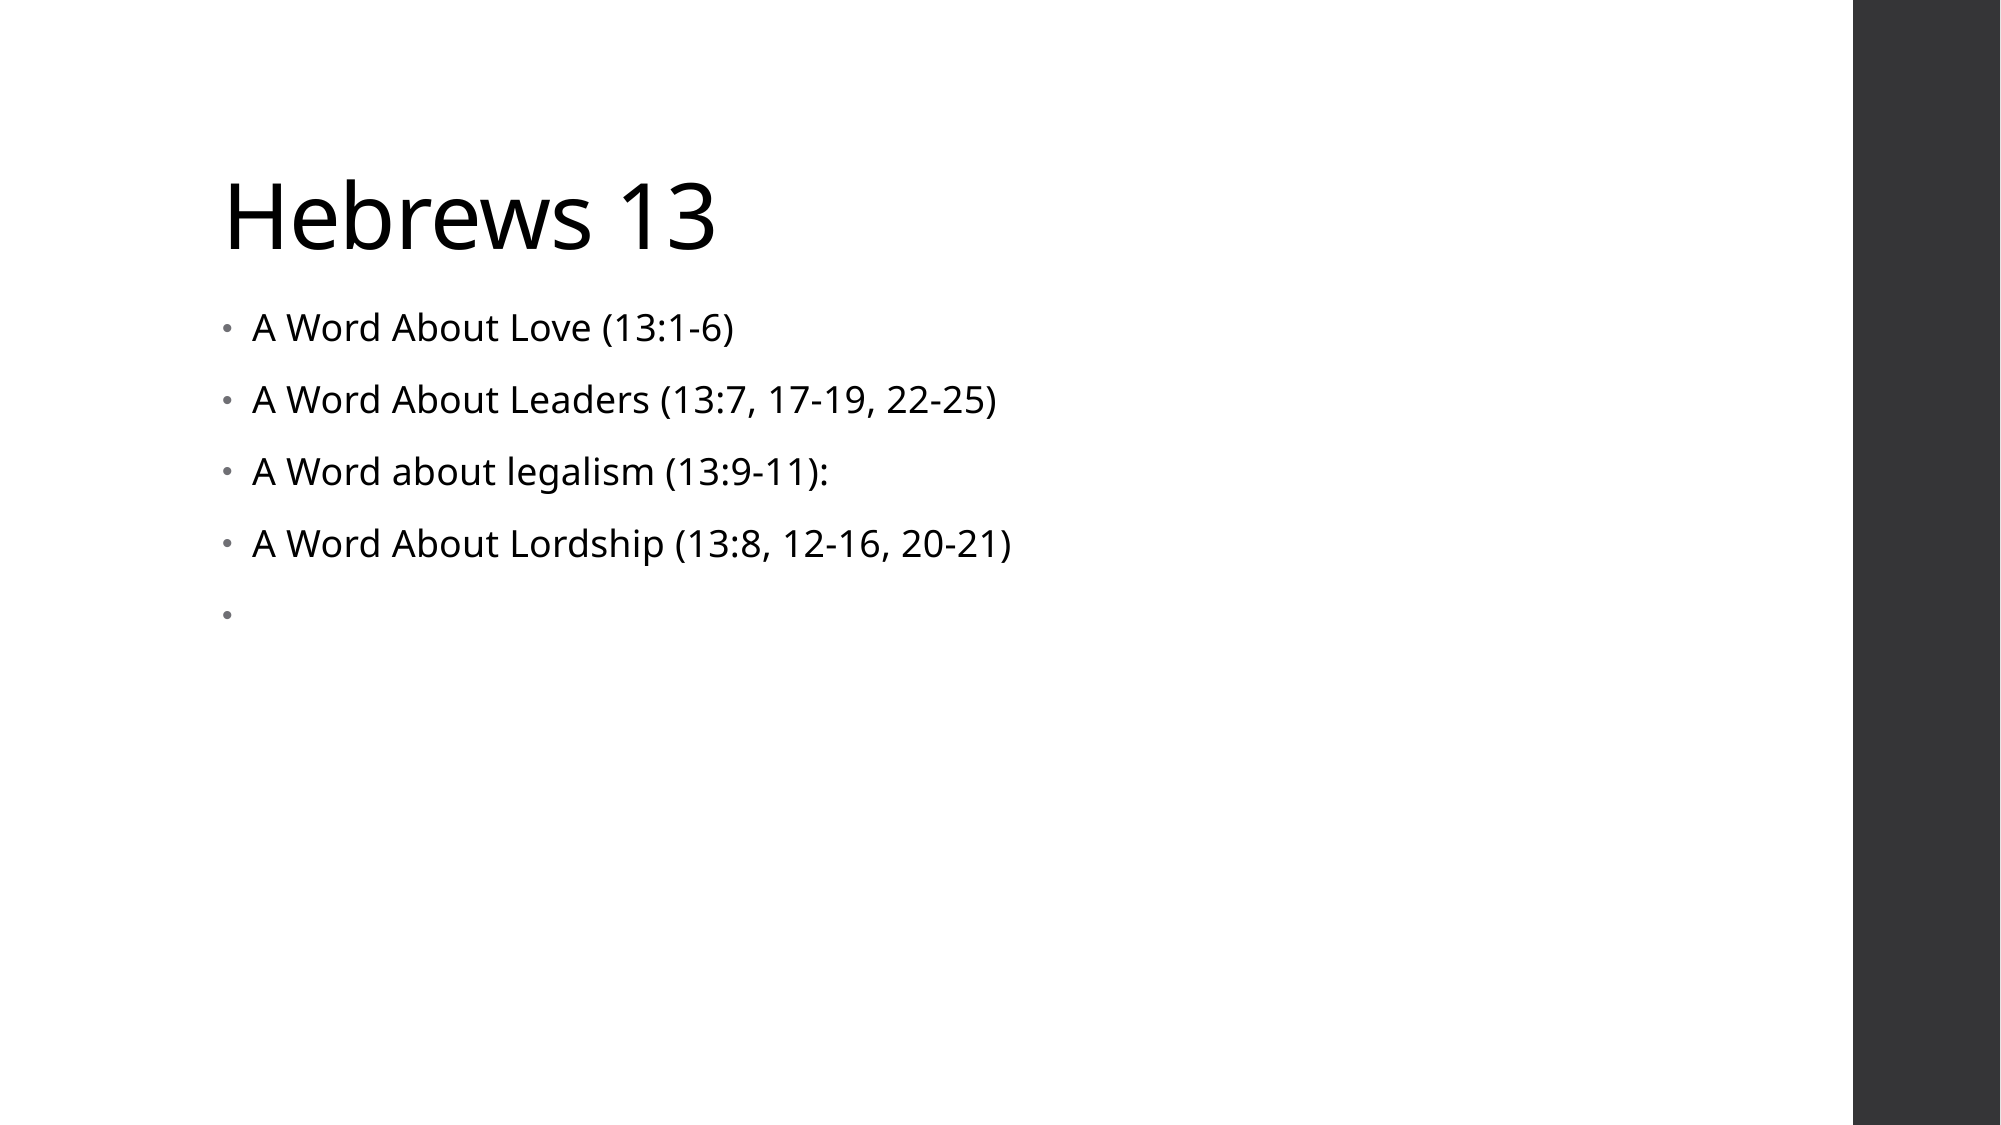

# Hebrews 13
A Word About Love (13:1-6)
A Word About Leaders (13:7, 17-19, 22-25)
A Word about legalism (13:9-11):
A Word About Lordship (13:8, 12-16, 20-21)